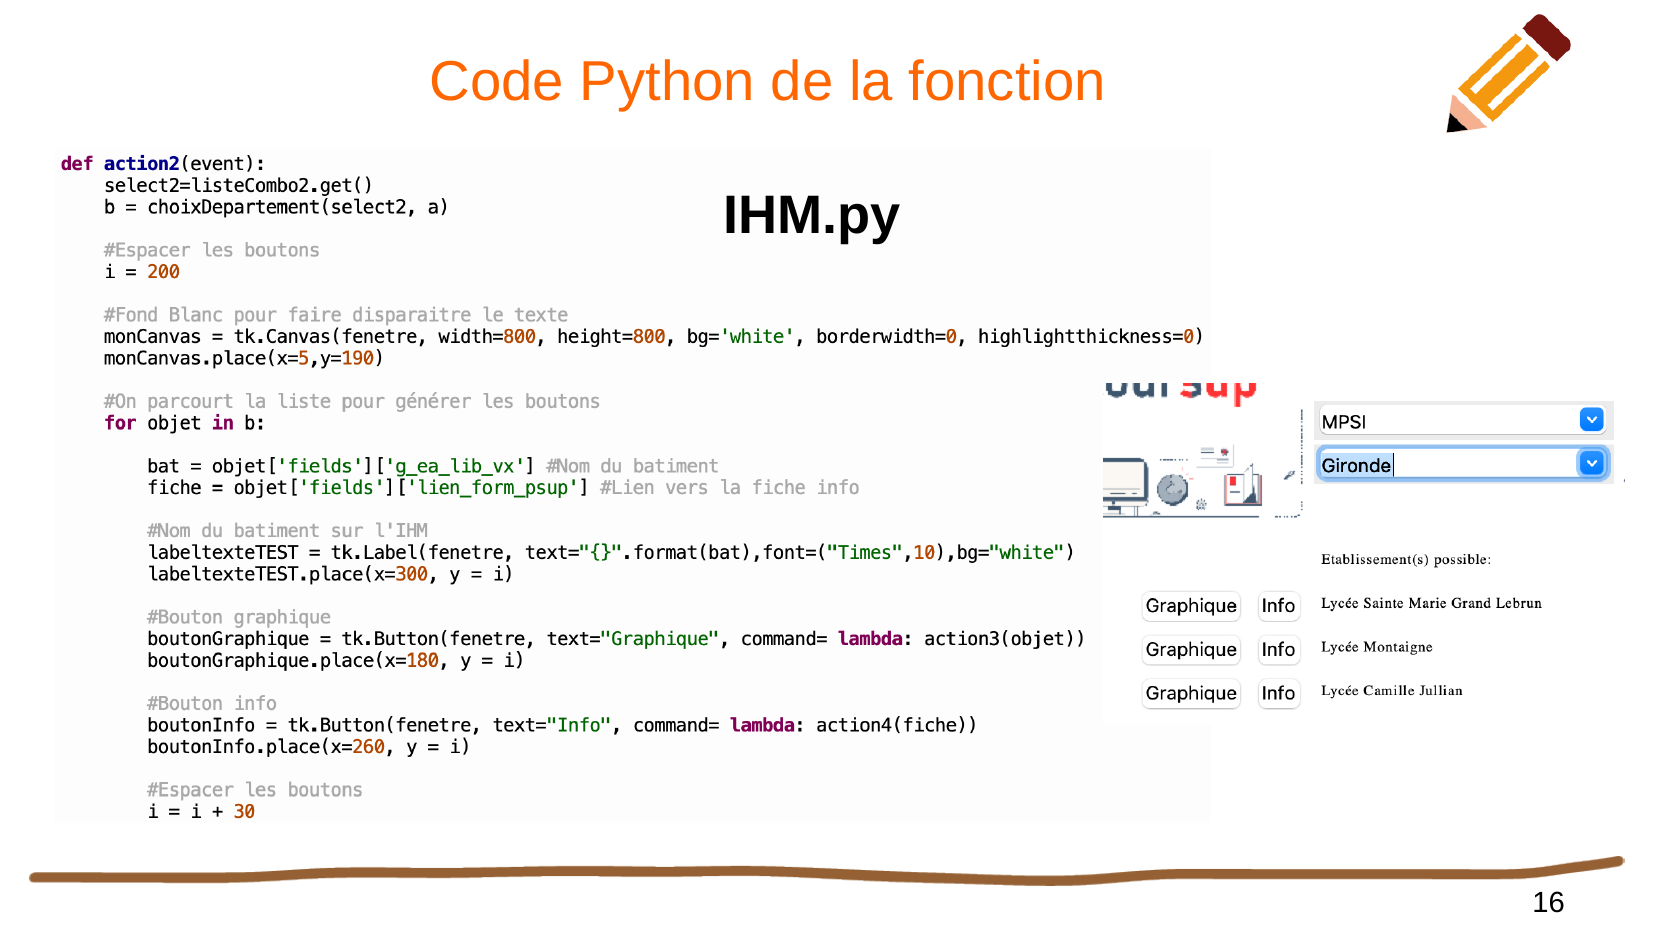

# Code Python de la fonction
IHM.py
16